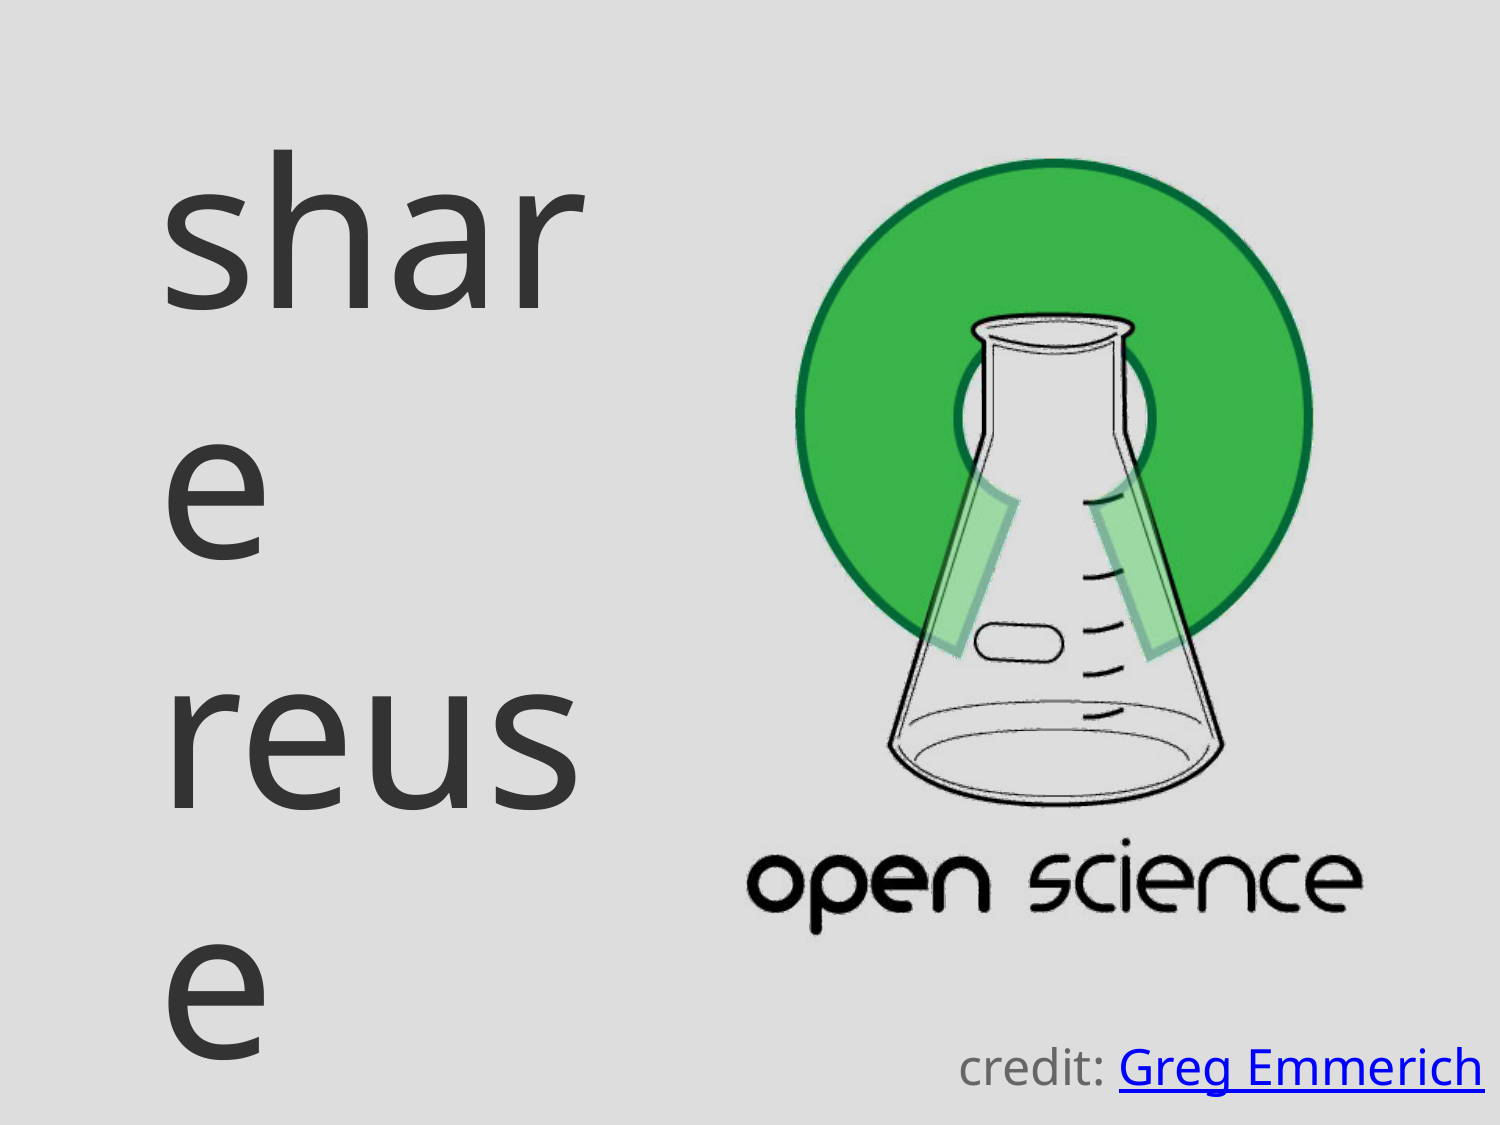

# share reuse remix
credit: Greg Emmerich